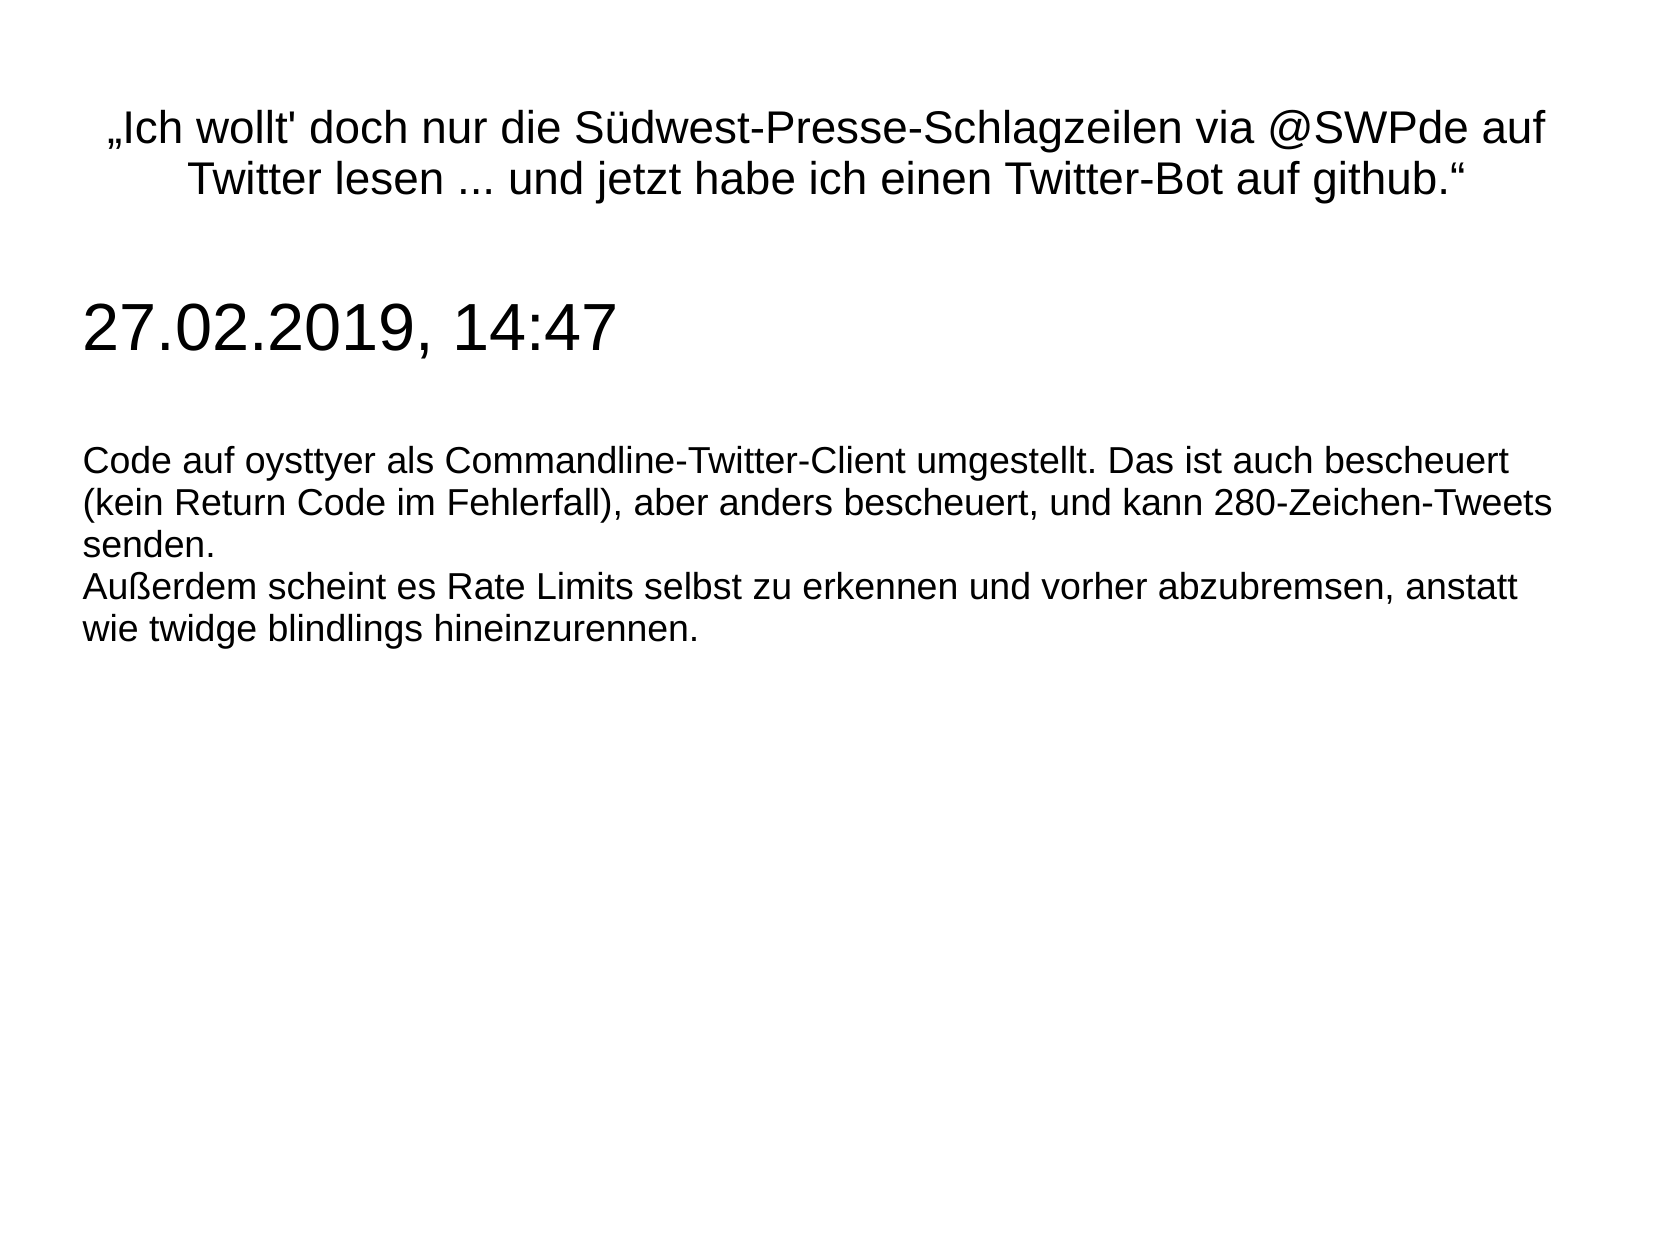

# „Ich wollt' doch nur die Südwest-Presse-Schlagzeilen via @SWPde auf Twitter lesen ... und jetzt habe ich einen Twitter-Bot auf github.“
27.02.2019, 14:47
Code auf oysttyer als Commandline-Twitter-Client umgestellt. Das ist auch bescheuert (kein Return Code im Fehlerfall), aber anders bescheuert, und kann 280-Zeichen-Tweets senden.
Außerdem scheint es Rate Limits selbst zu erkennen und vorher abzubremsen, anstatt wie twidge blindlings hineinzurennen.